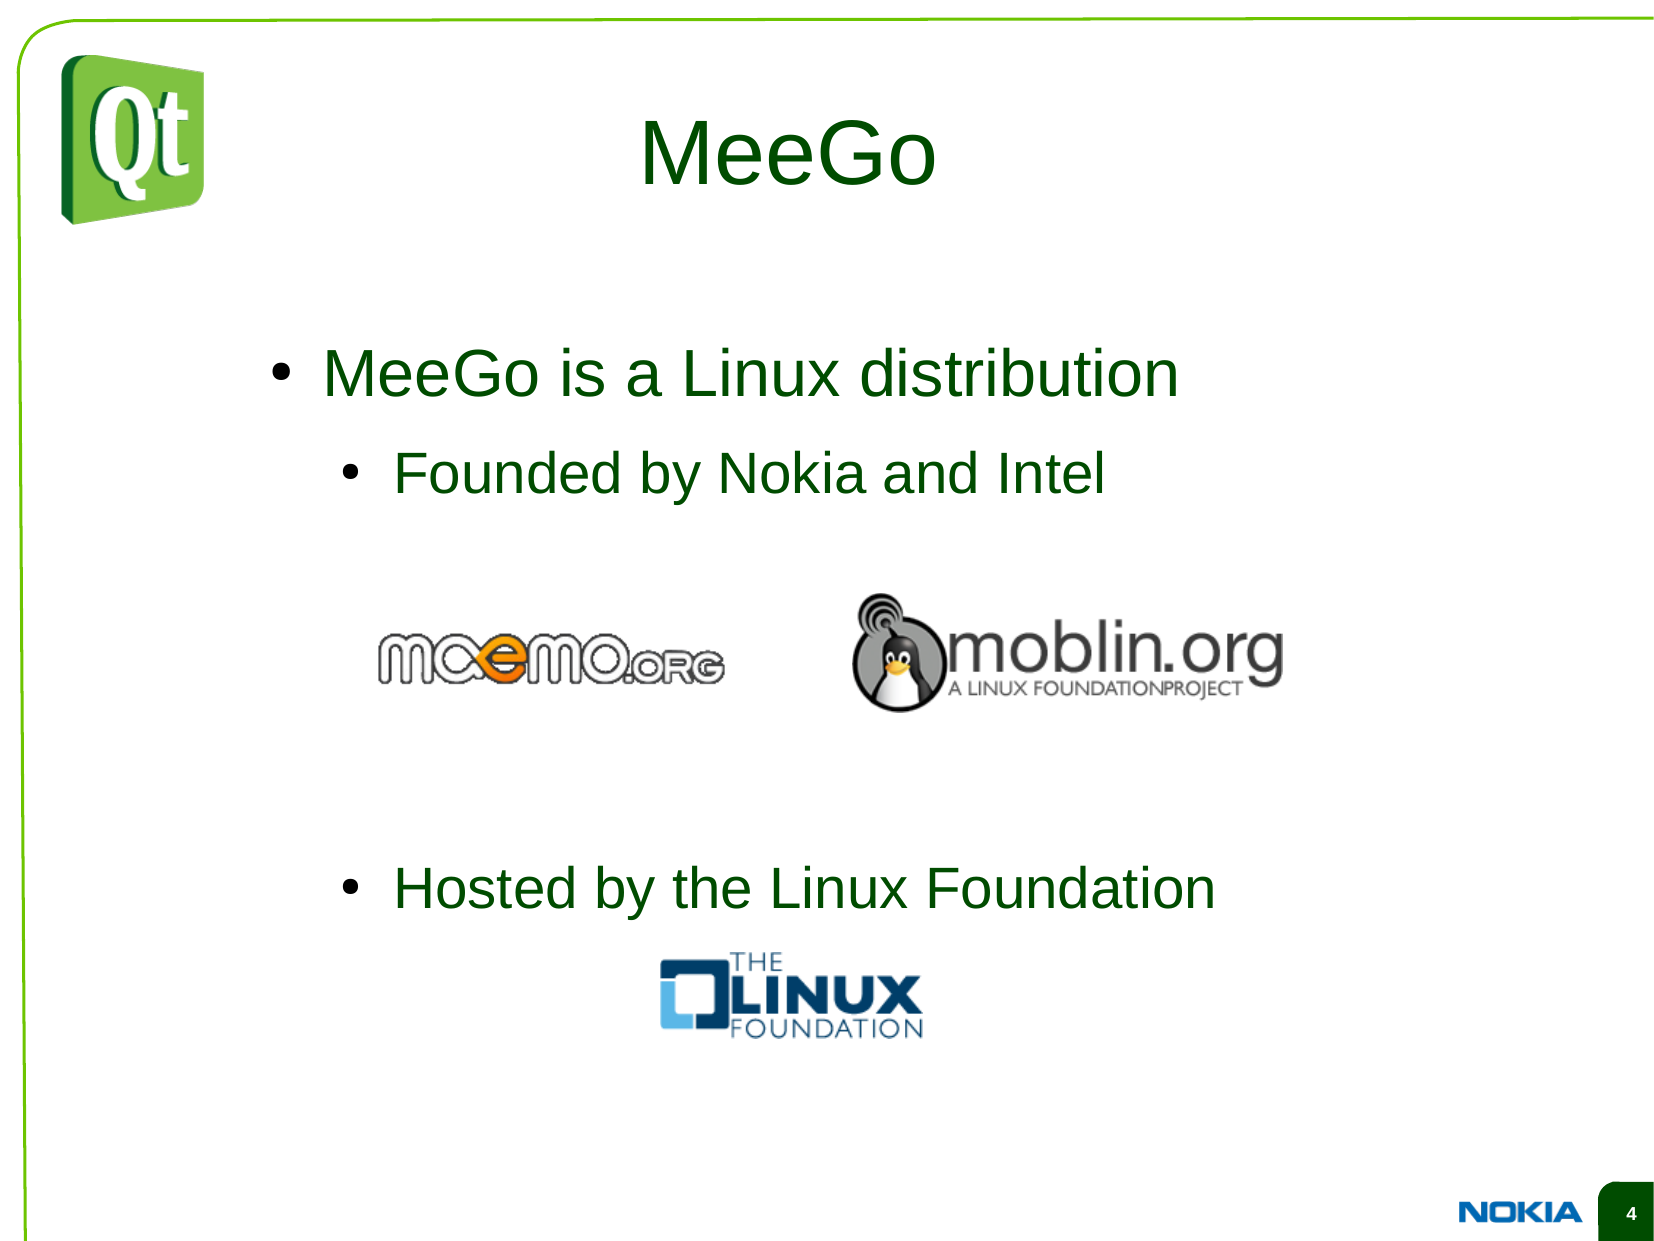

# MeeGo
MeeGo is a Linux distribution
Founded by Nokia and Intel
Hosted by the Linux Foundation